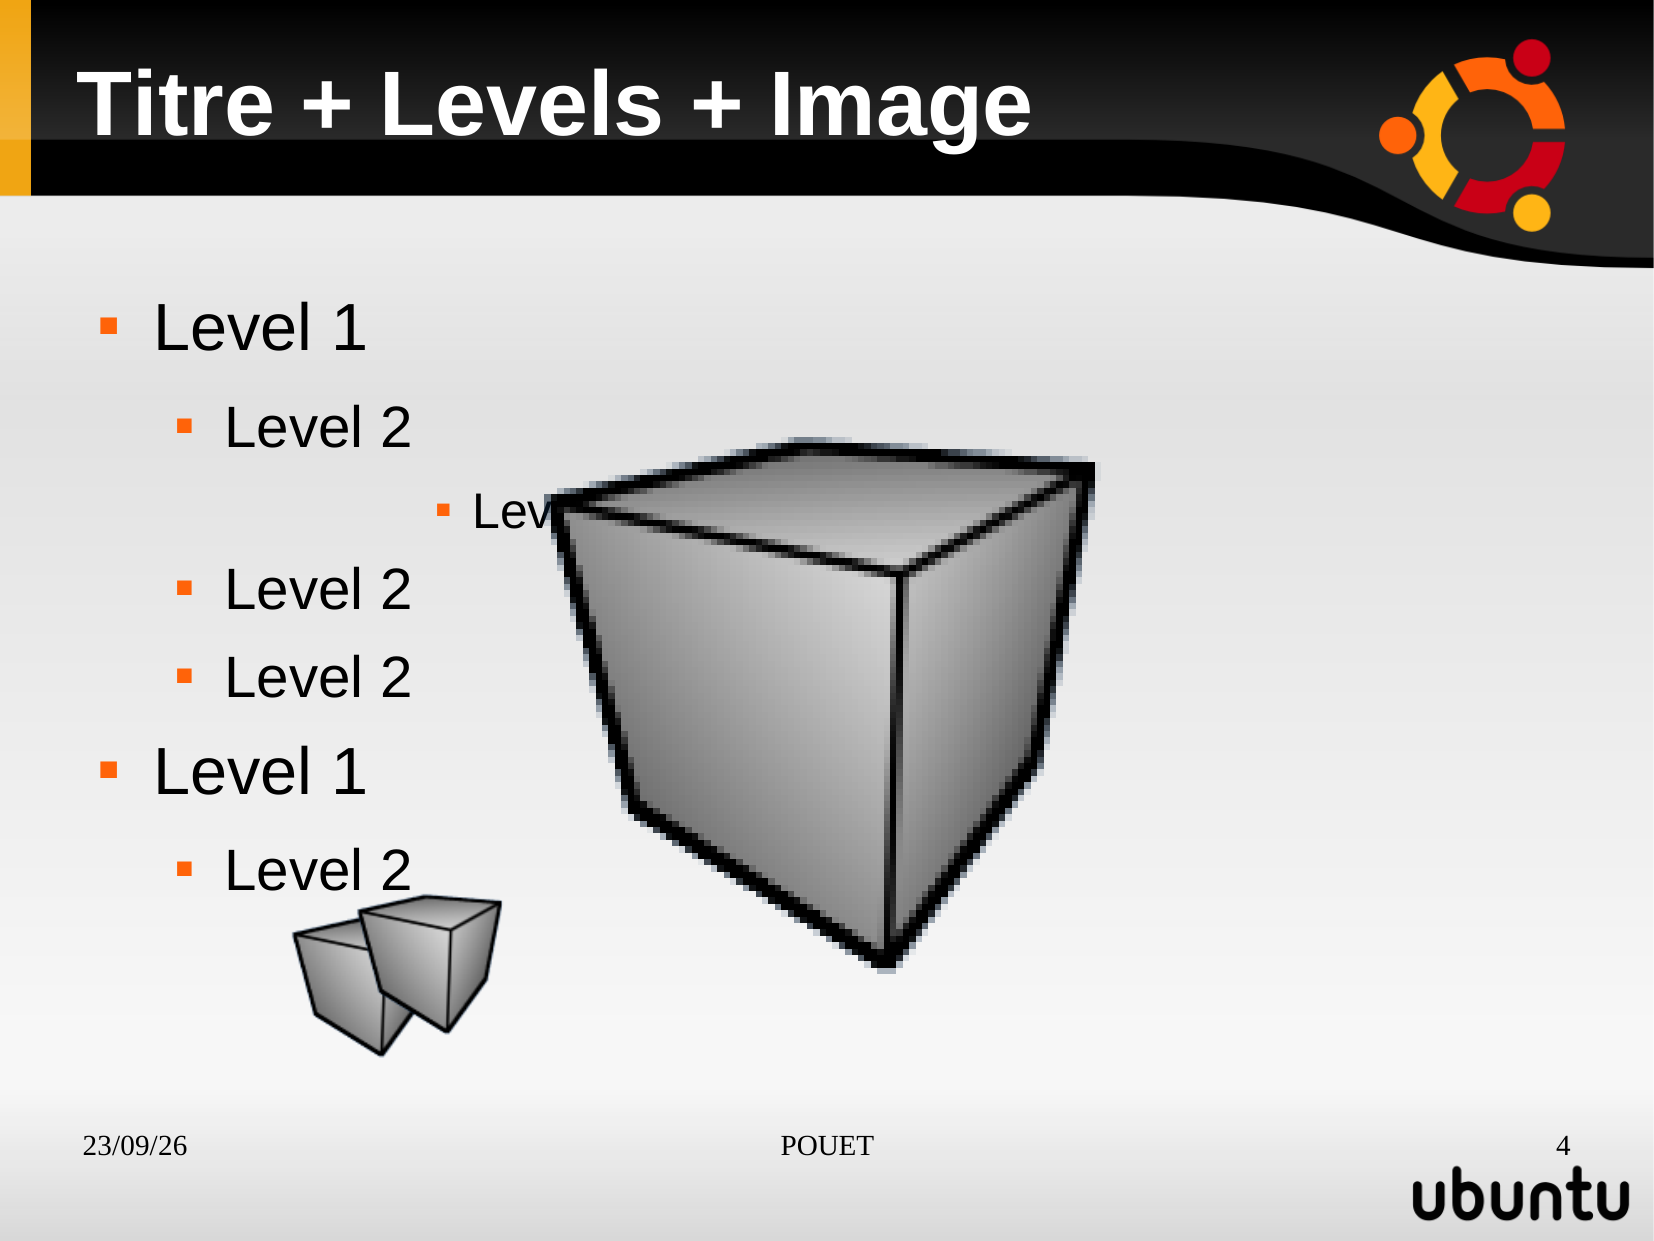

# Titre + Levels + Image
Level 1
Level 2
Level 3
Level 2
Level 2
Level 1
Level 2
POUET
4